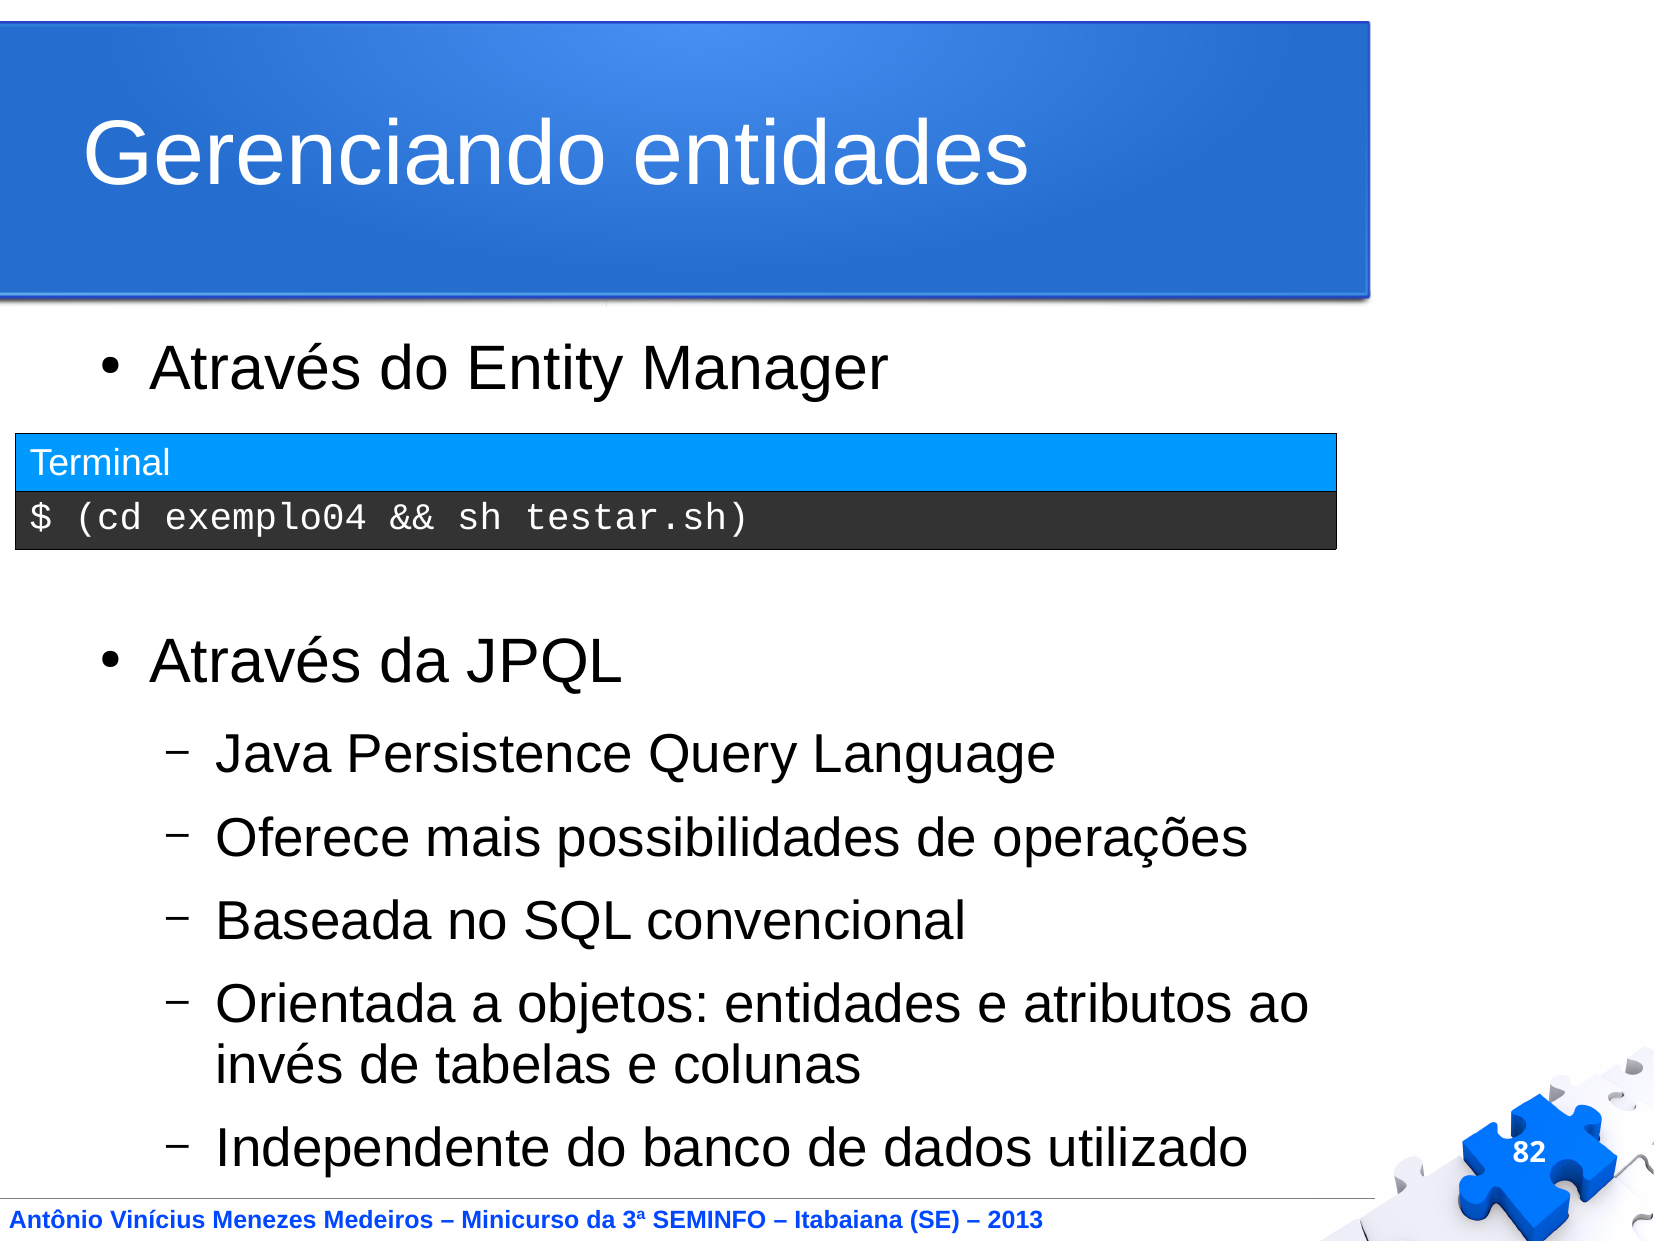

# Gerenciando entidades
Através do Entity Manager
Através da JPQL
Java Persistence Query Language
Oferece mais possibilidades de operações
Baseada no SQL convencional
Orientada a objetos: entidades e atributos ao invés de tabelas e colunas
Independente do banco de dados utilizado
| Terminal |
| --- |
| $ (cd exemplo04 && sh testar.sh) |
82